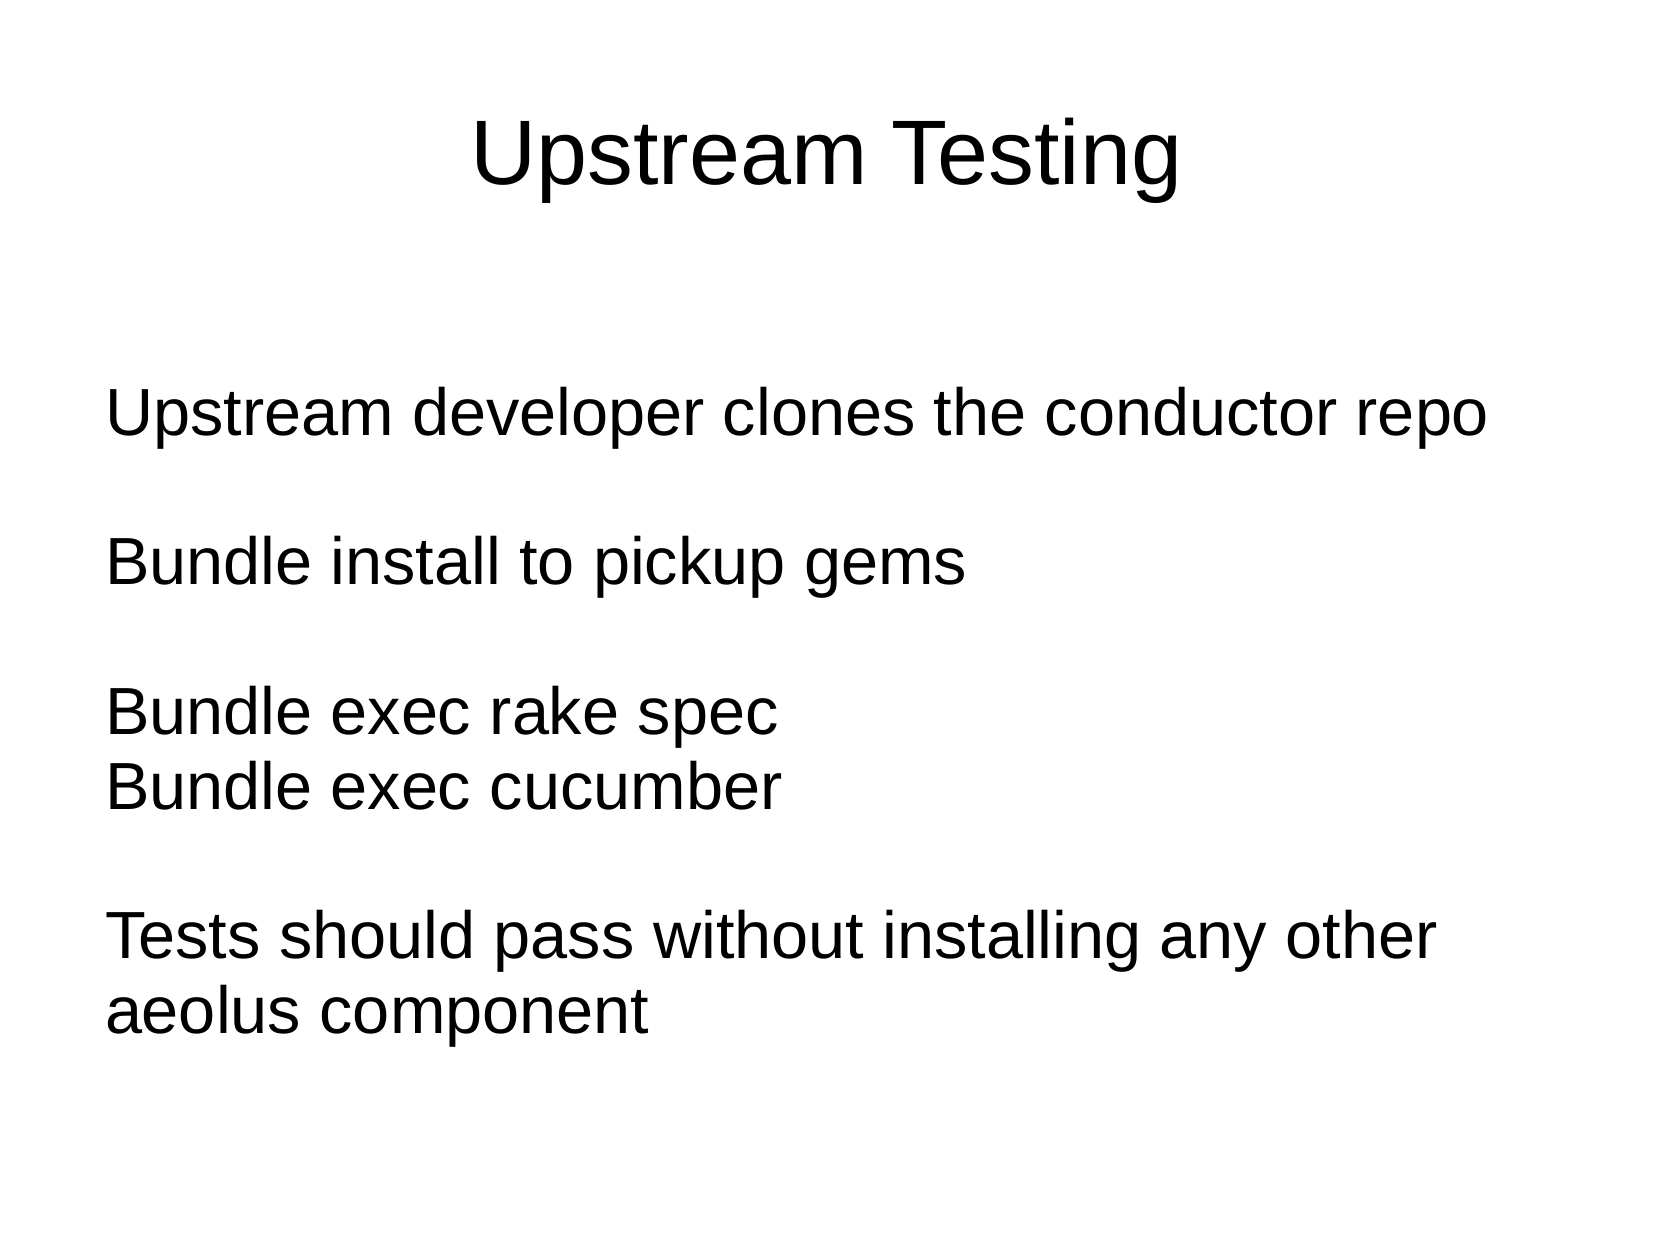

# Upstream Testing
Upstream developer clones the conductor repo
Bundle install to pickup gems
Bundle exec rake spec
Bundle exec cucumber
Tests should pass without installing any other aeolus component